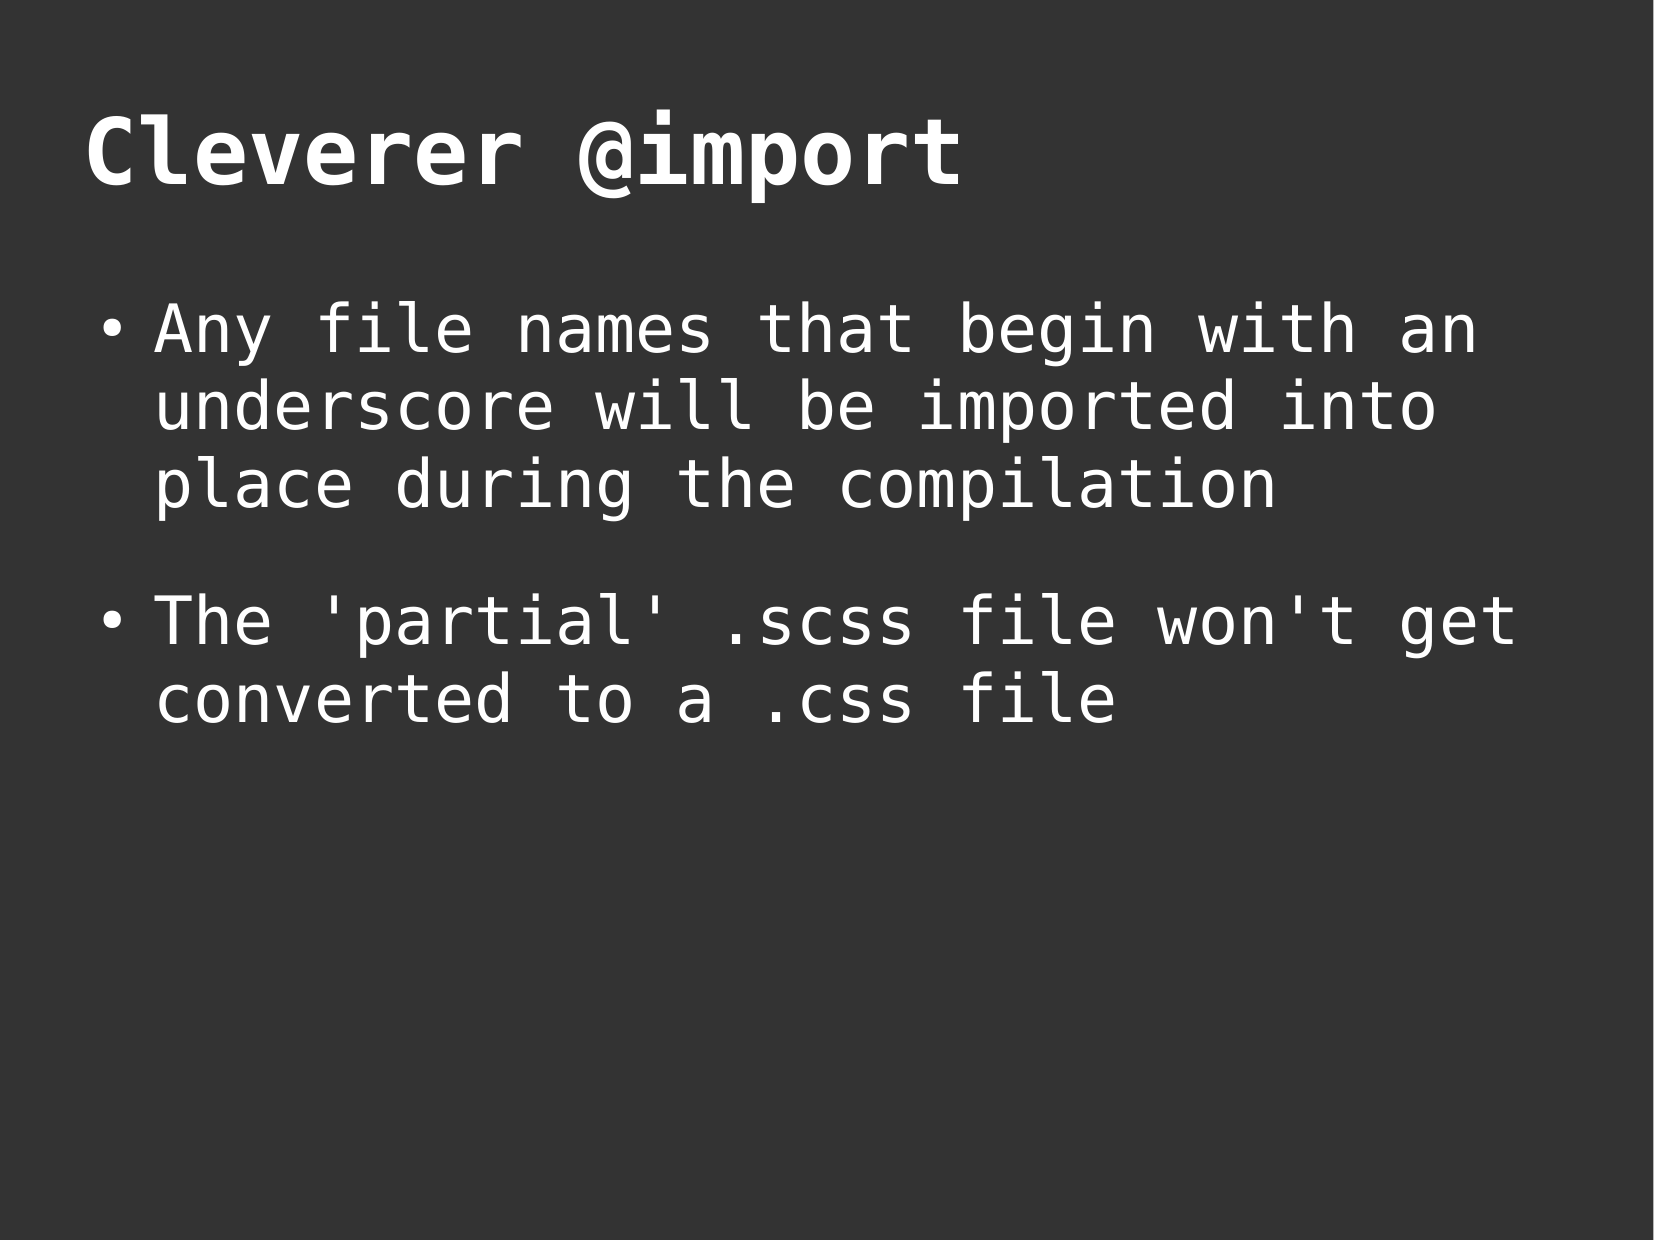

# Cleverer @import
Any file names that begin with an underscore will be imported into place during the compilation
The 'partial' .scss file won't get converted to a .css file